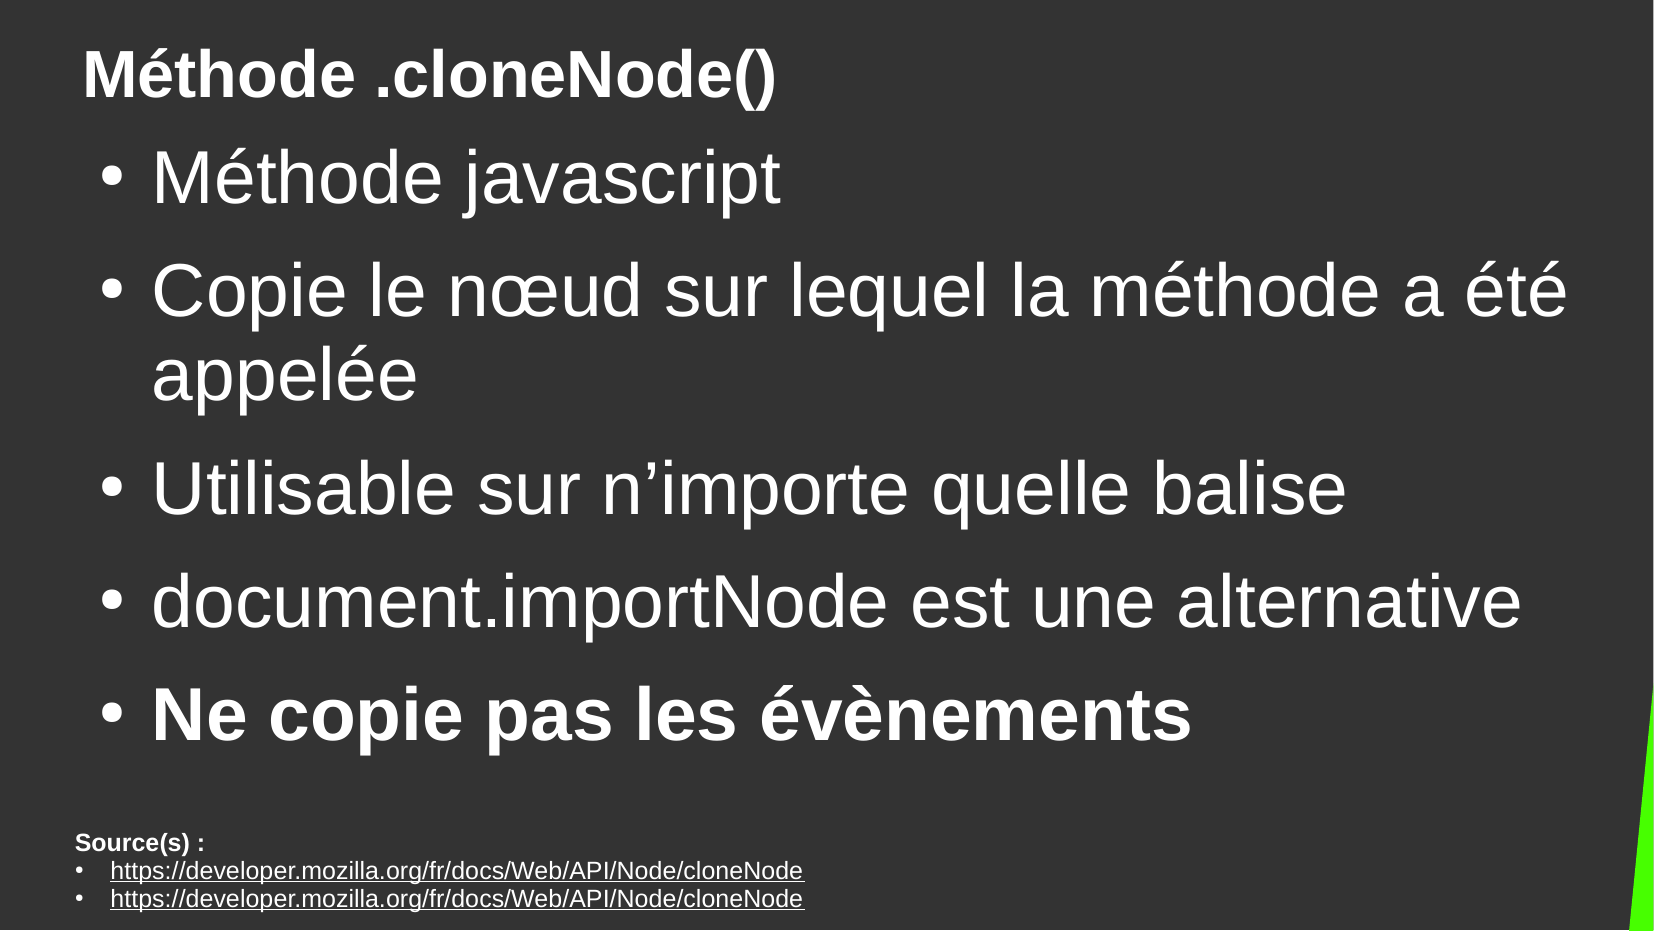

# Méthode .cloneNode()
Méthode javascript
Copie le nœud sur lequel la méthode a été appelée
Utilisable sur n’importe quelle balise
document.importNode est une alternative
Ne copie pas les évènements
Source(s) :
https://developer.mozilla.org/fr/docs/Web/API/Node/cloneNode
https://developer.mozilla.org/fr/docs/Web/API/Node/cloneNode